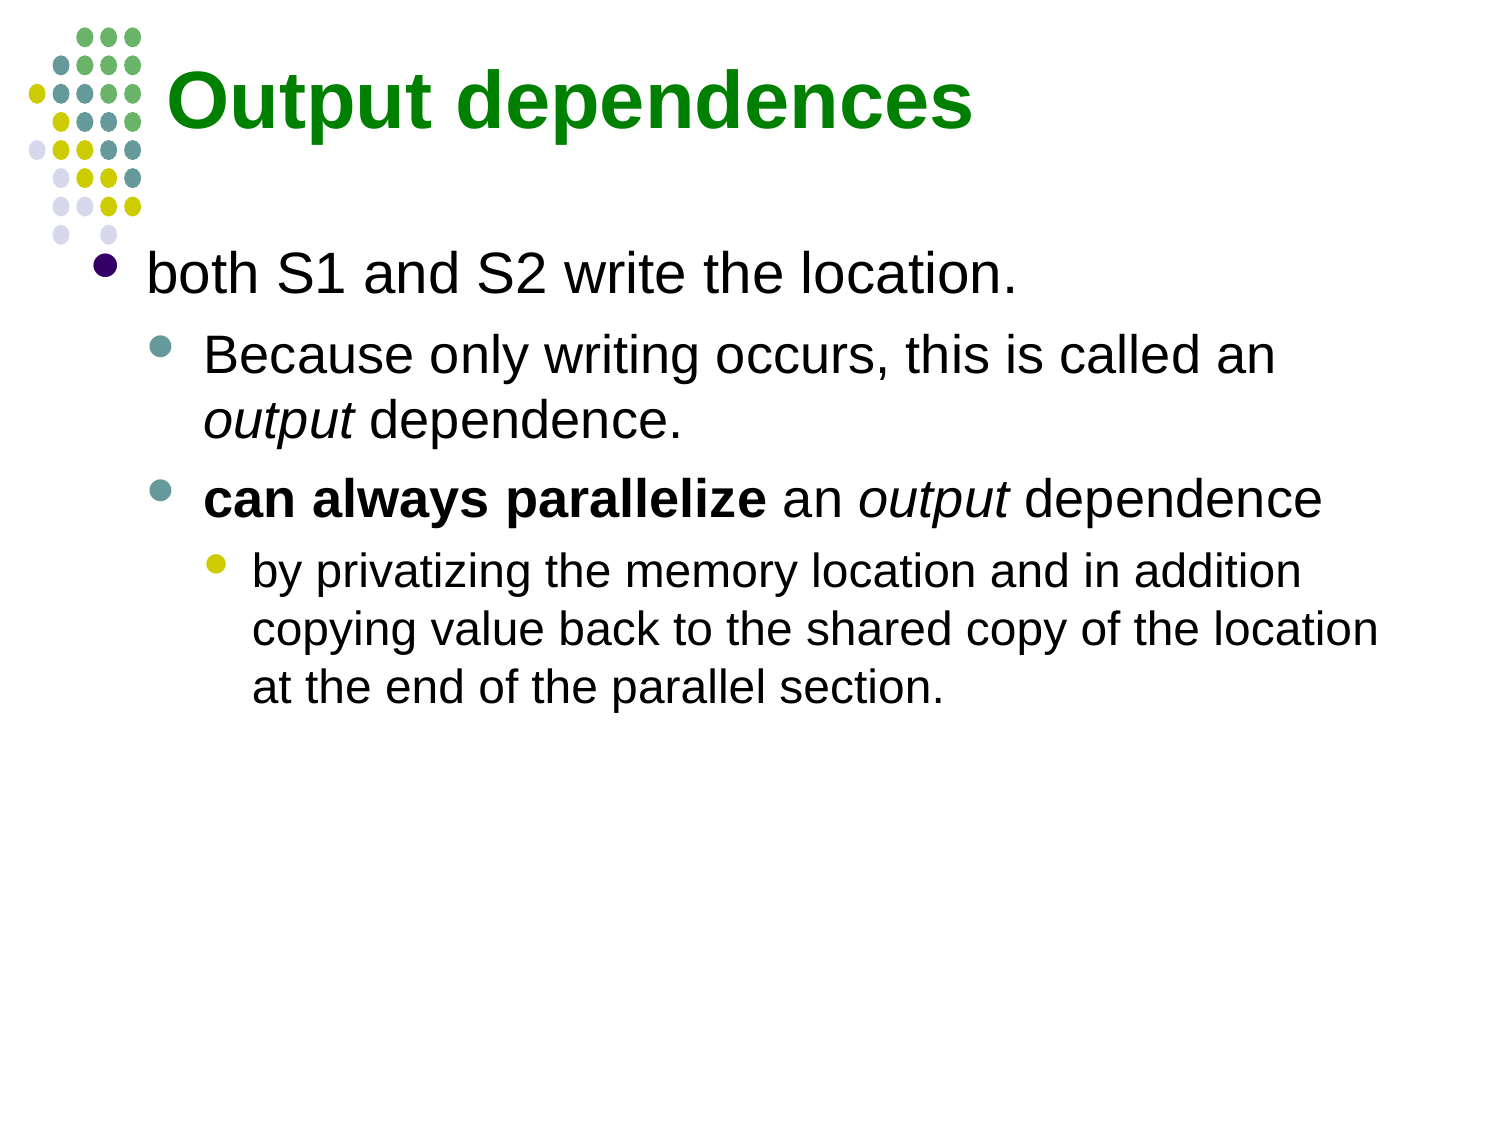

# Output dependences
both S1 and S2 write the location.
Because only writing occurs, this is called an output dependence.
can always parallelize an output dependence
by privatizing the memory location and in addition copying value back to the shared copy of the location at the end of the parallel section.